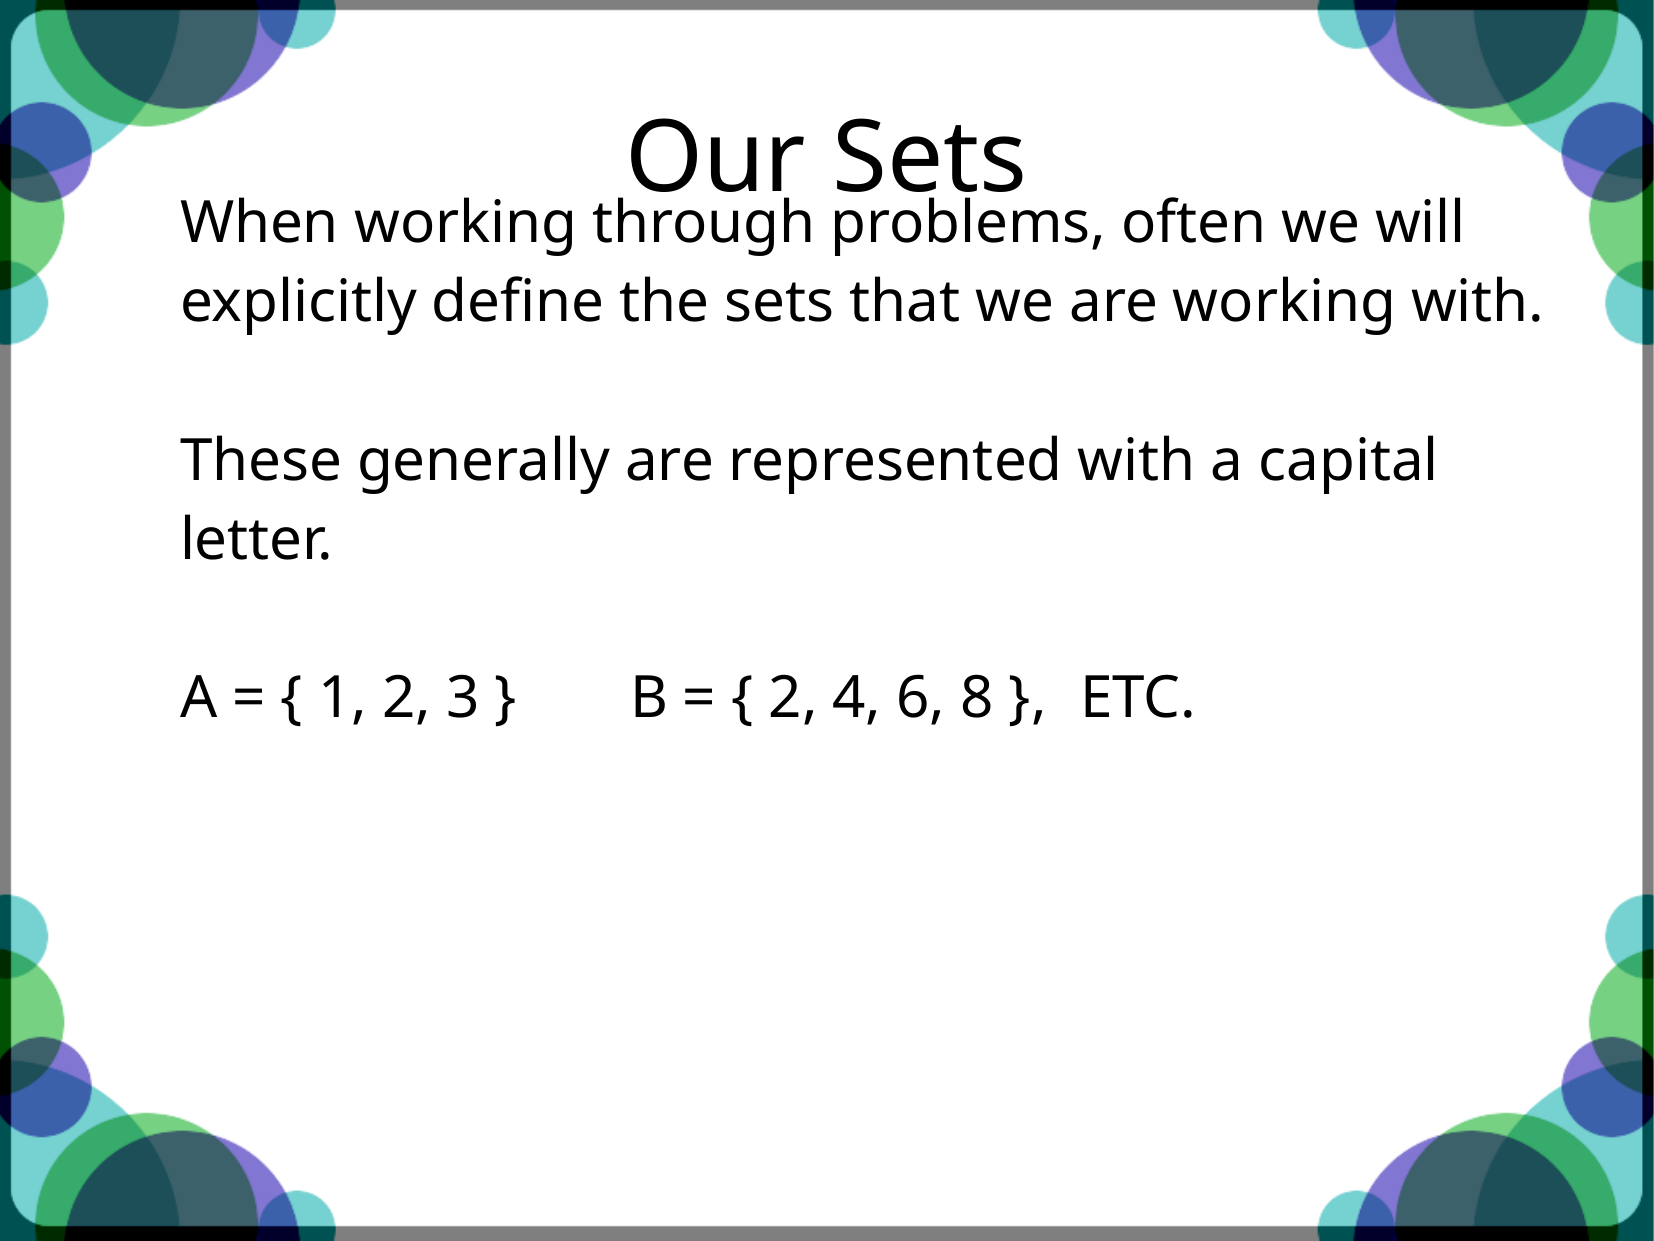

# Our Sets
When working through problems, often we will explicitly define the sets that we are working with.
These generally are represented with a capital letter.
A = { 1, 2, 3 }		B = { 2, 4, 6, 8 }, 	ETC.